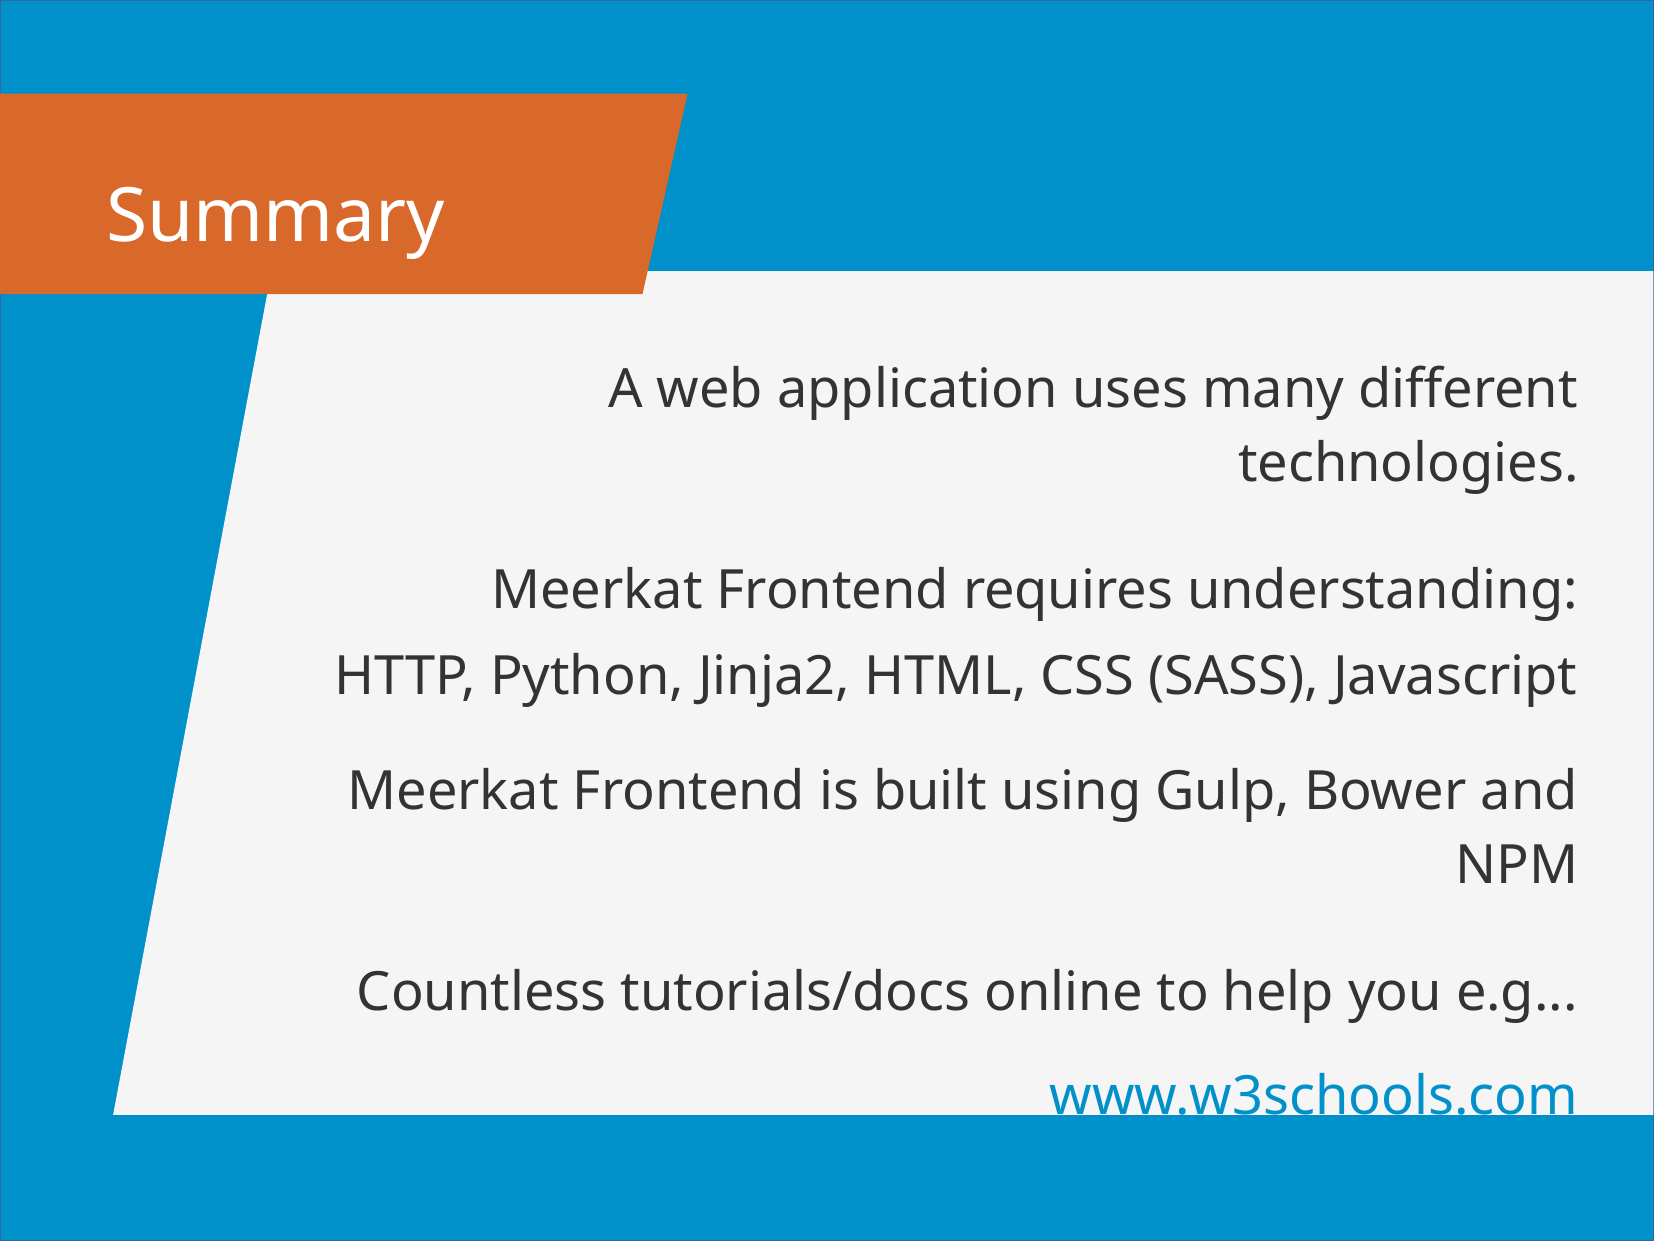

Summary
A web application uses many different technologies.
Meerkat Frontend requires understanding:
HTTP, Python, Jinja2, HTML, CSS (SASS), Javascript
Meerkat Frontend is built using Gulp, Bower and NPM
Countless tutorials/docs online to help you e.g...
www.w3schools.com
flask.pocoo.org
jinja.pocoo.org
and of course: google.com
14